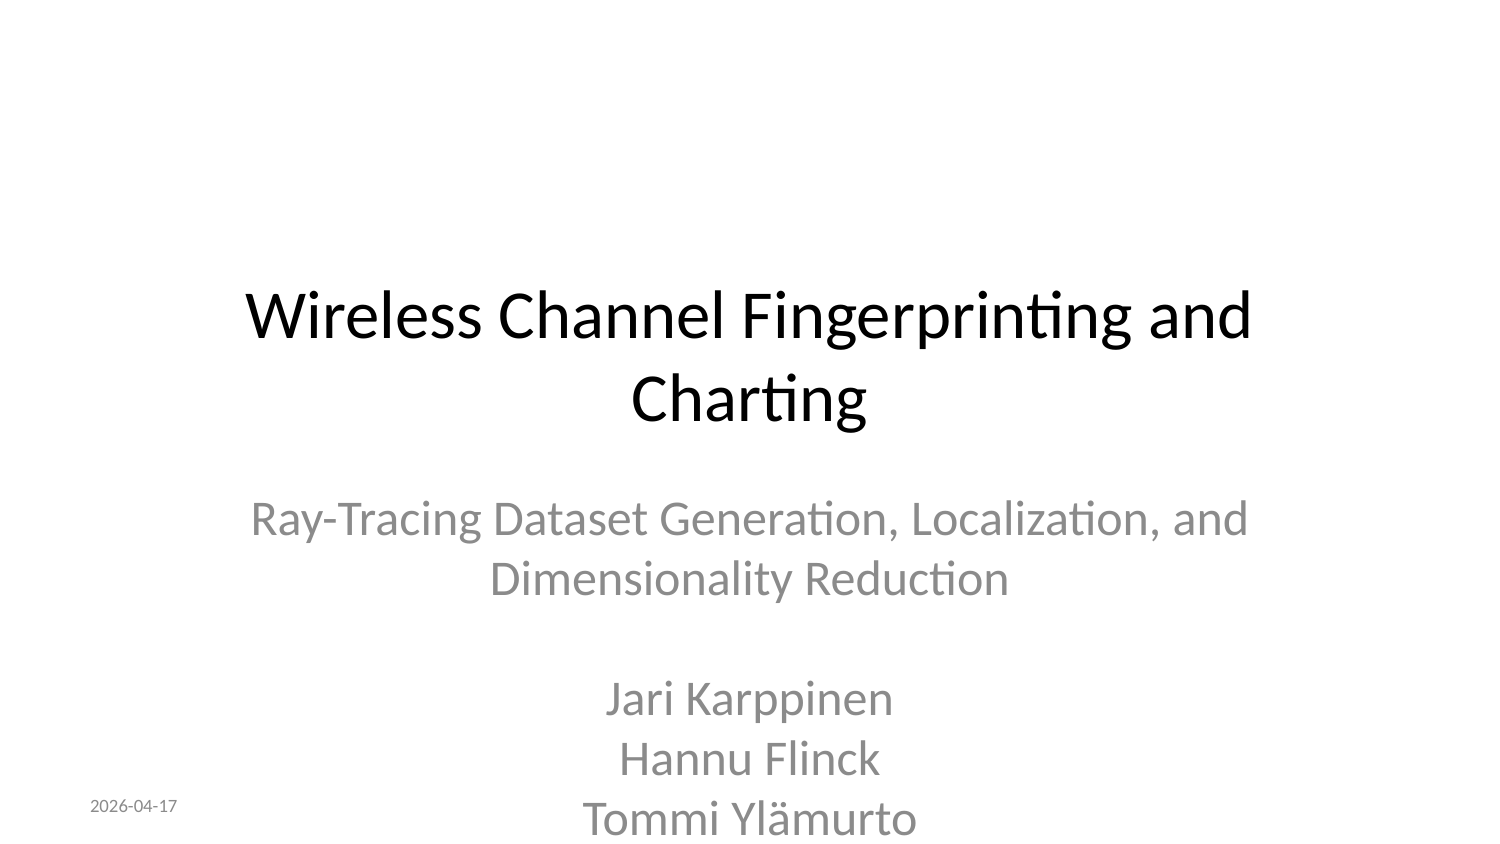

# Wireless Channel Fingerprinting and Charting
Ray-Tracing Dataset Generation, Localization, and Dimensionality Reduction
Jari Karppinen
Hannu Flinck
Tommi Ylämurto
2026-04-17